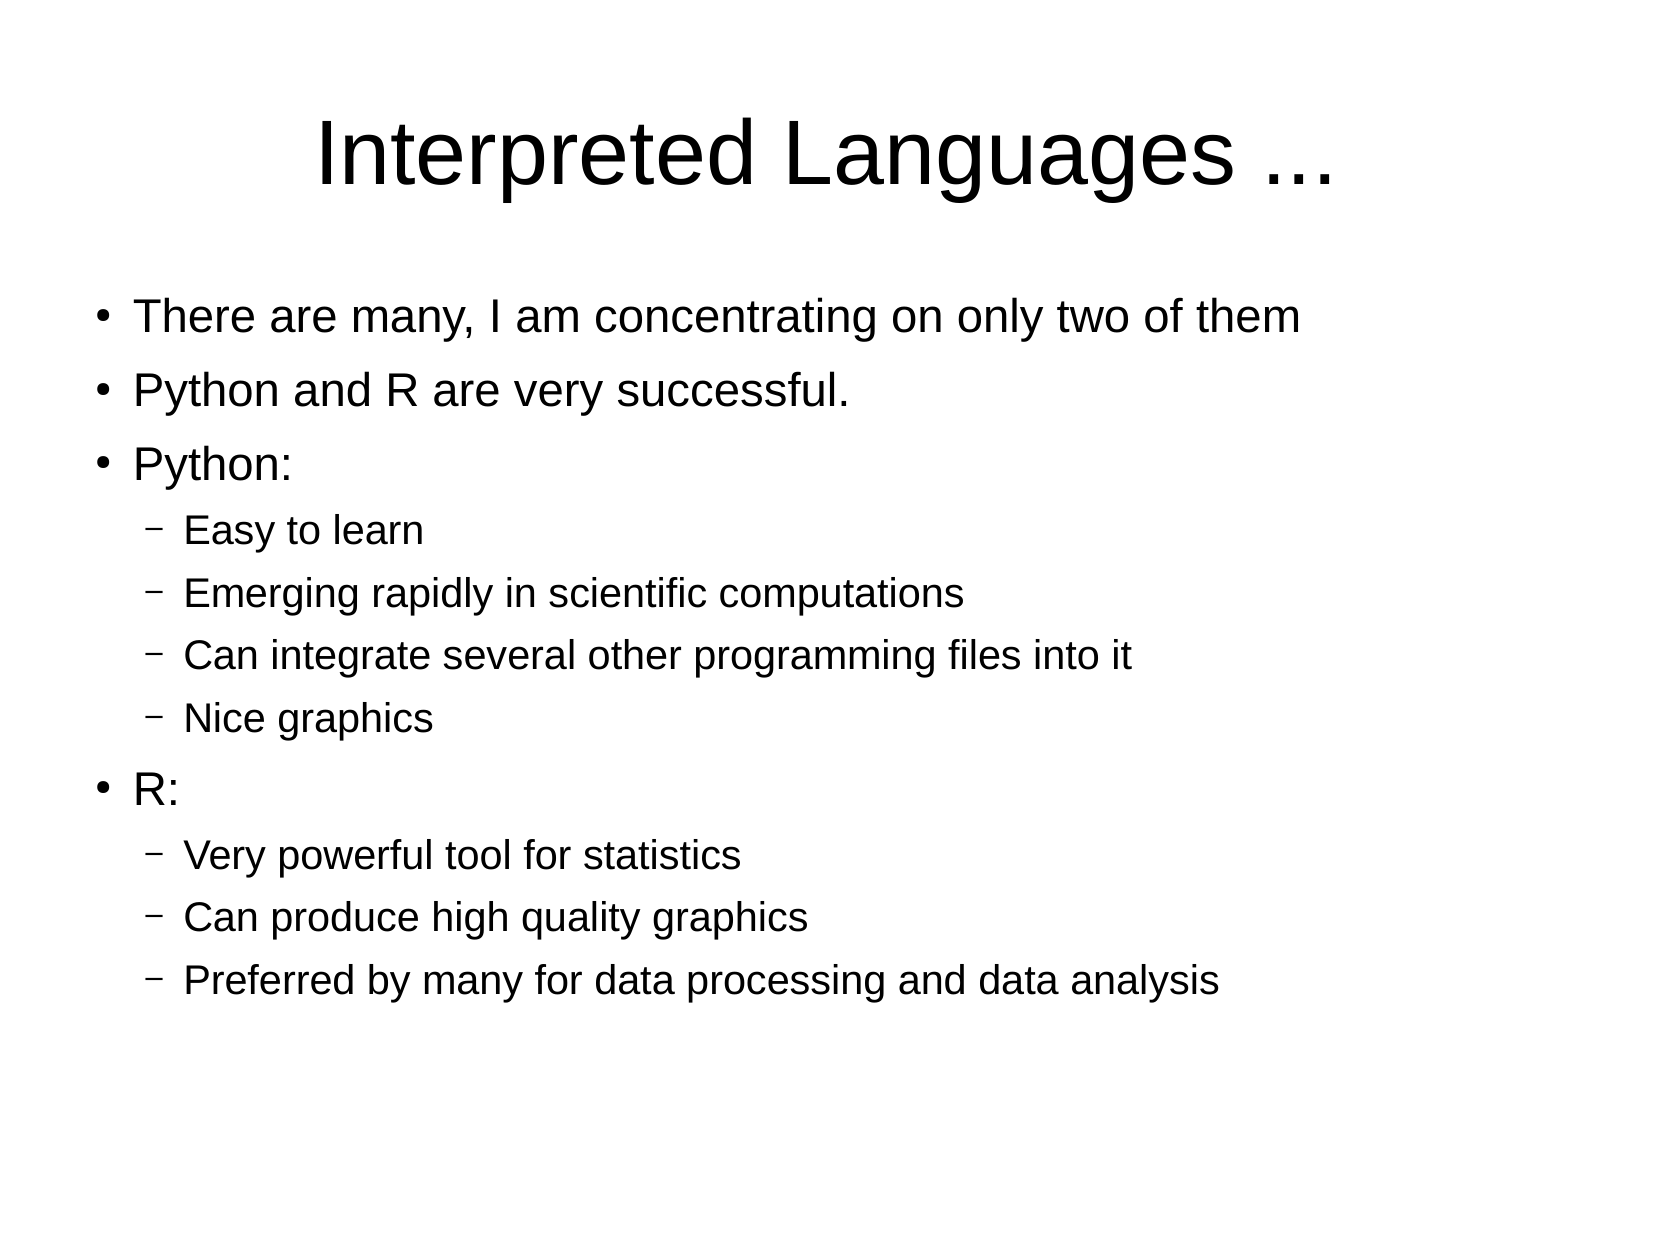

# Interpreted Languages ...
There are many, I am concentrating on only two of them
Python and R are very successful.
Python:
Easy to learn
Emerging rapidly in scientific computations
Can integrate several other programming files into it
Nice graphics
R:
Very powerful tool for statistics
Can produce high quality graphics
Preferred by many for data processing and data analysis